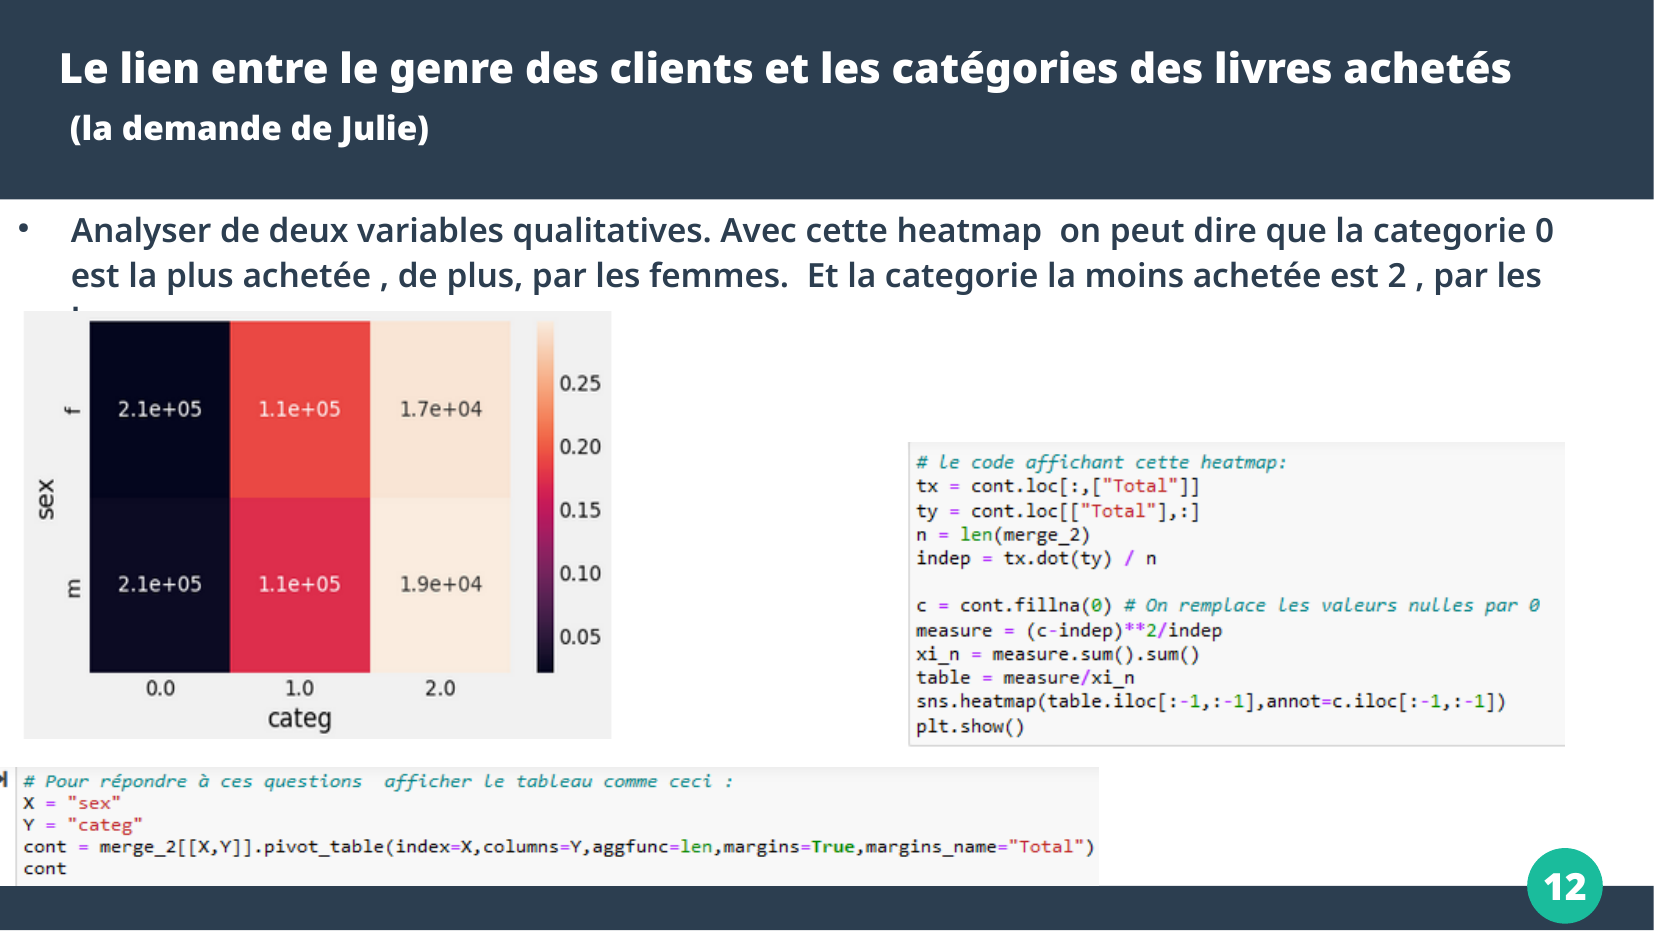

# Le lien entre le genre des clients et les catégories des livres achetés (la demande de Julie)
Analyser de deux variables qualitatives. Avec cette heatmap on peut dire que la categorie 0 est la plus achetée , de plus, par les femmes. Et la categorie la moins achetée est 2 , par les hommes.